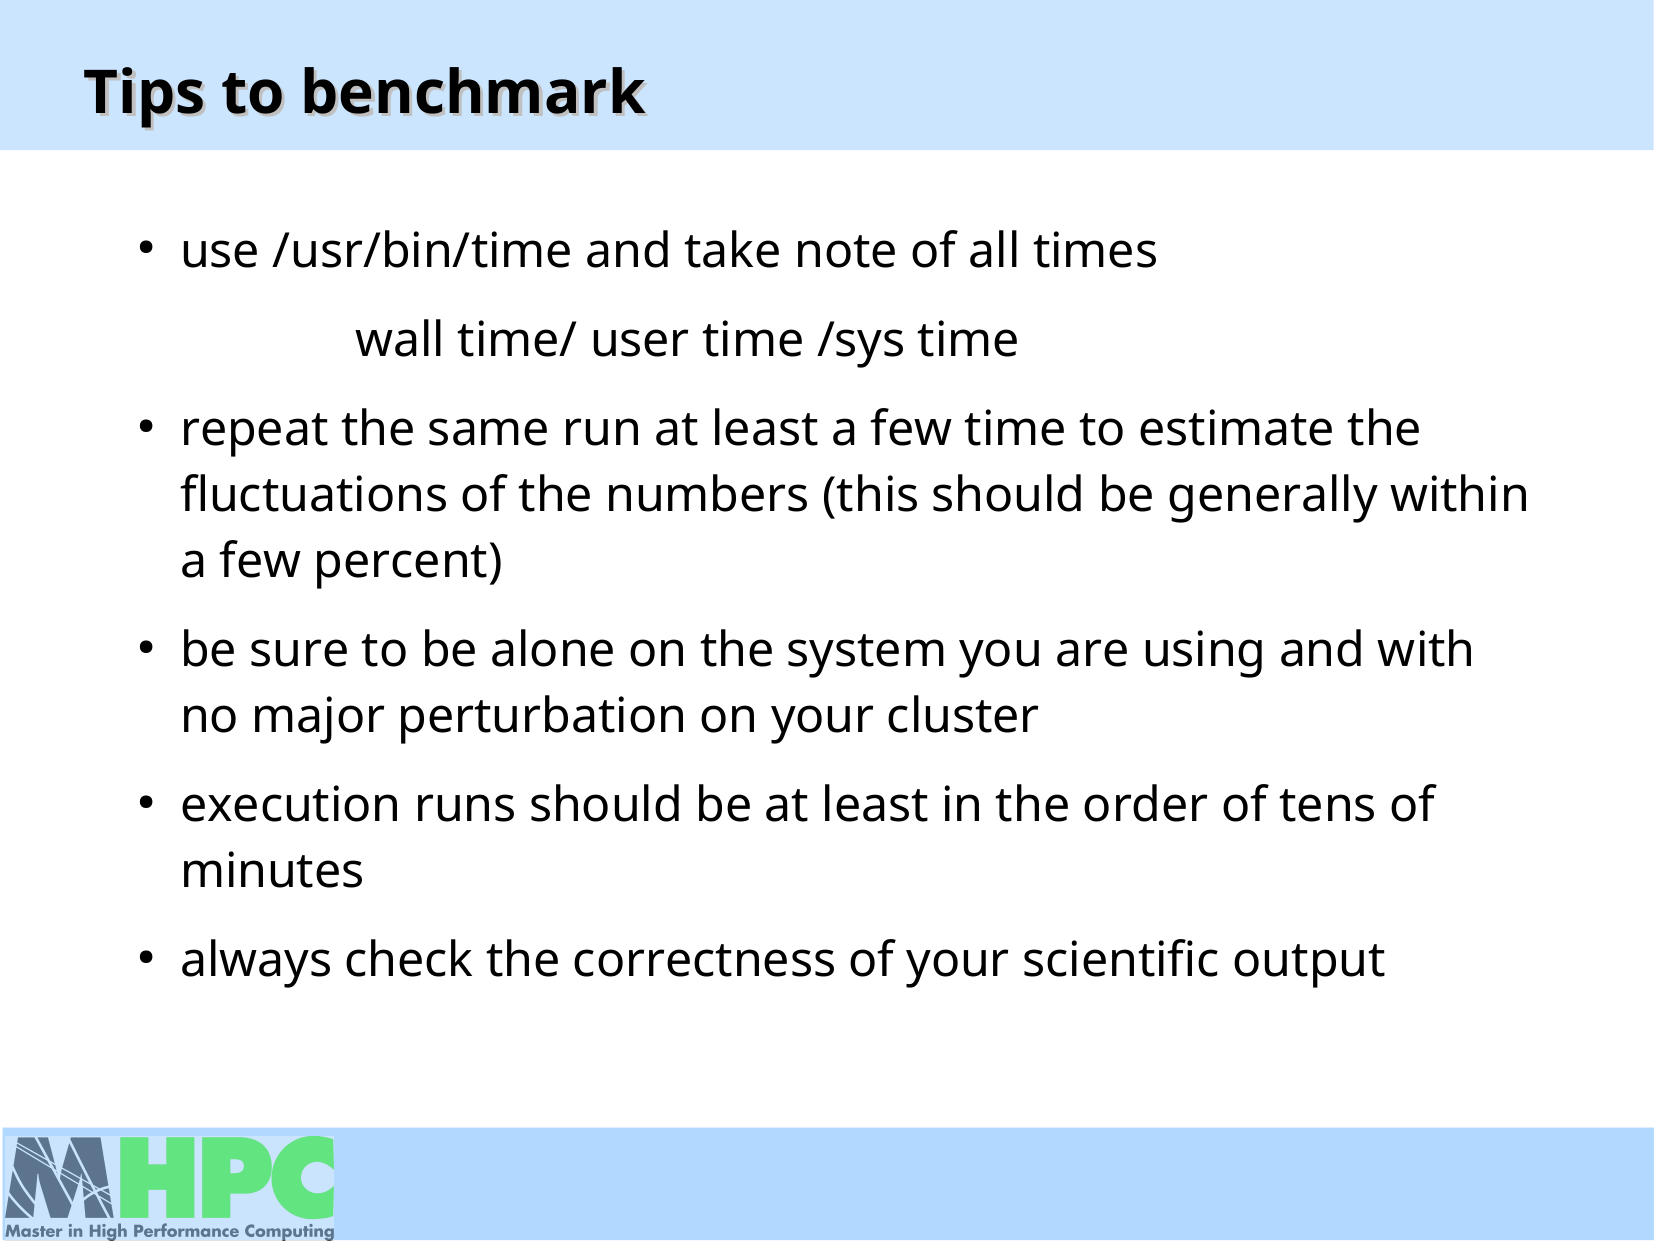

# Tips to benchmark
use /usr/bin/time and take note of all times
 wall time/ user time /sys time
repeat the same run at least a few time to estimate the fluctuations of the numbers (this should be generally within a few percent)
be sure to be alone on the system you are using and with no major perturbation on your cluster
execution runs should be at least in the order of tens of minutes
always check the correctness of your scientific output